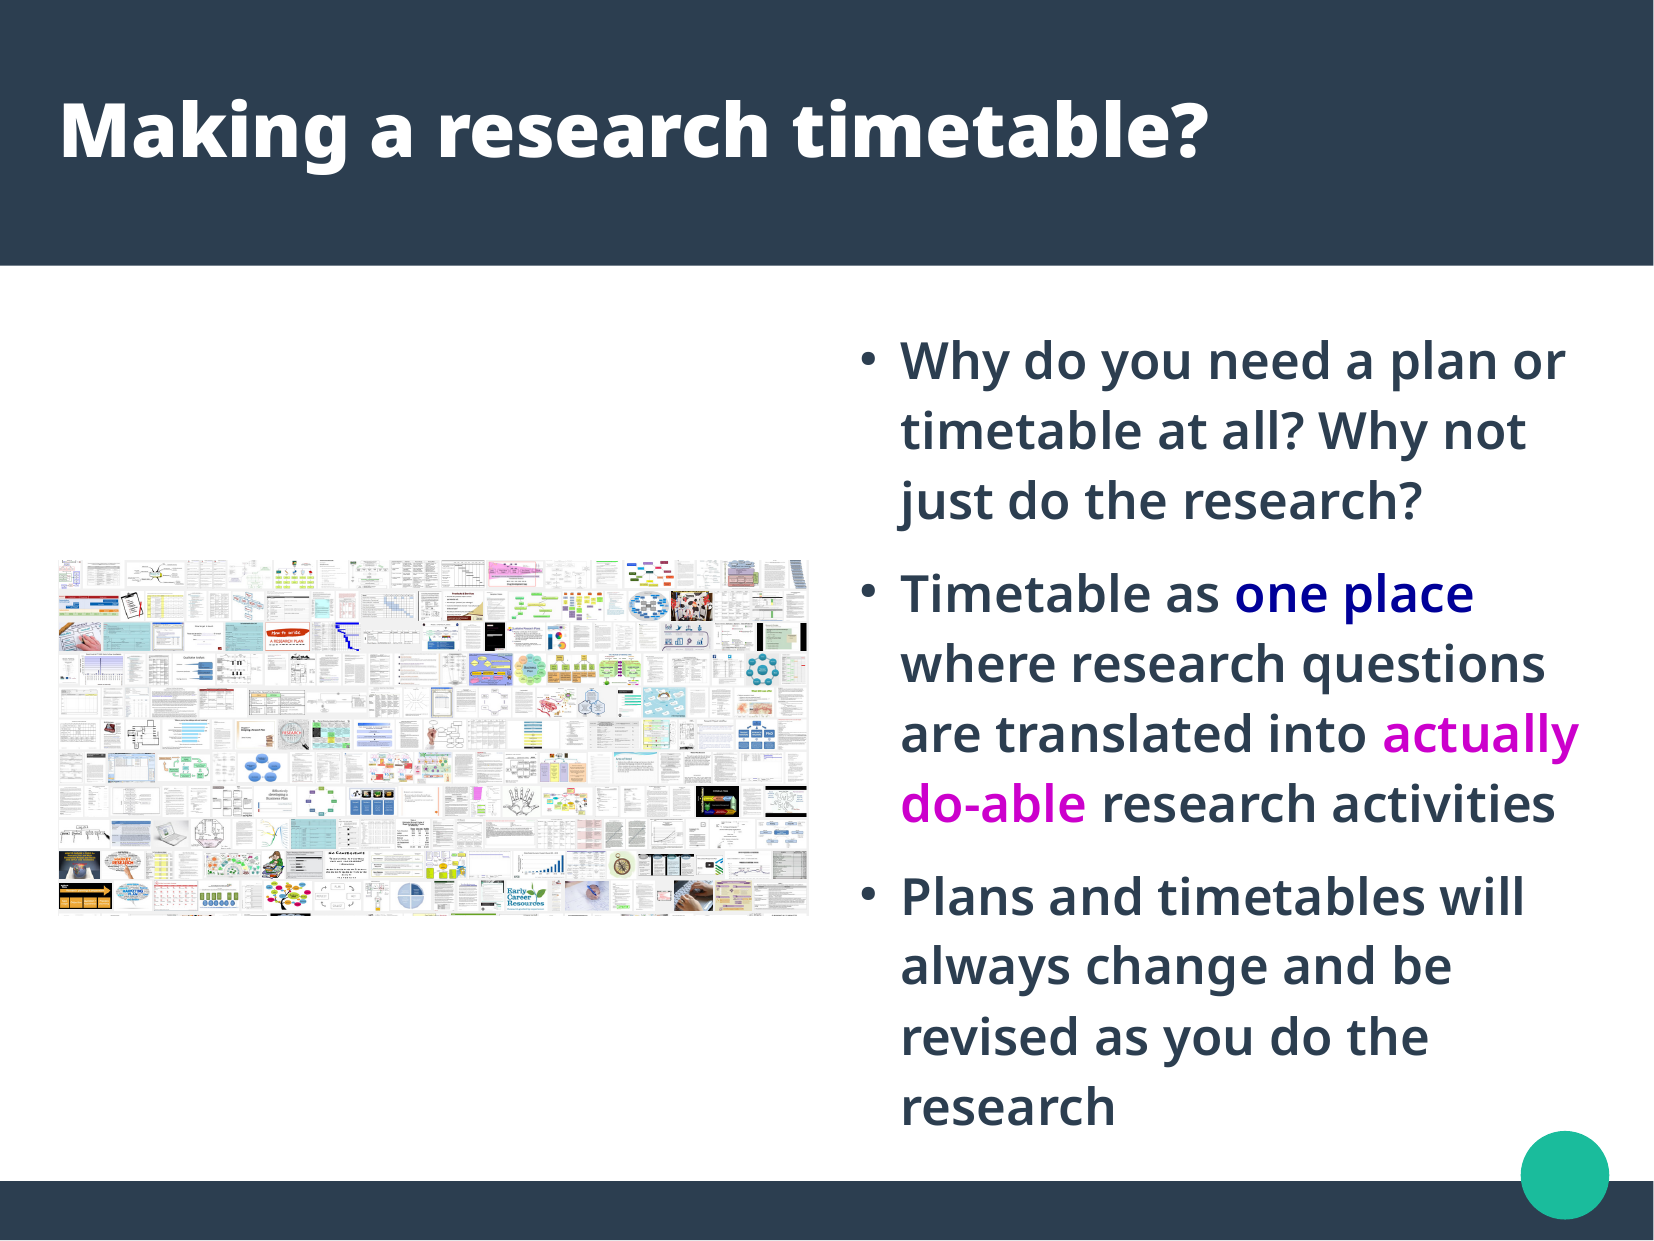

# Making a research timetable?
Why do you need a plan or timetable at all? Why not just do the research?
Timetable as one place where research questions are translated into actually do-able research activities
Plans and timetables will always change and be revised as you do the research